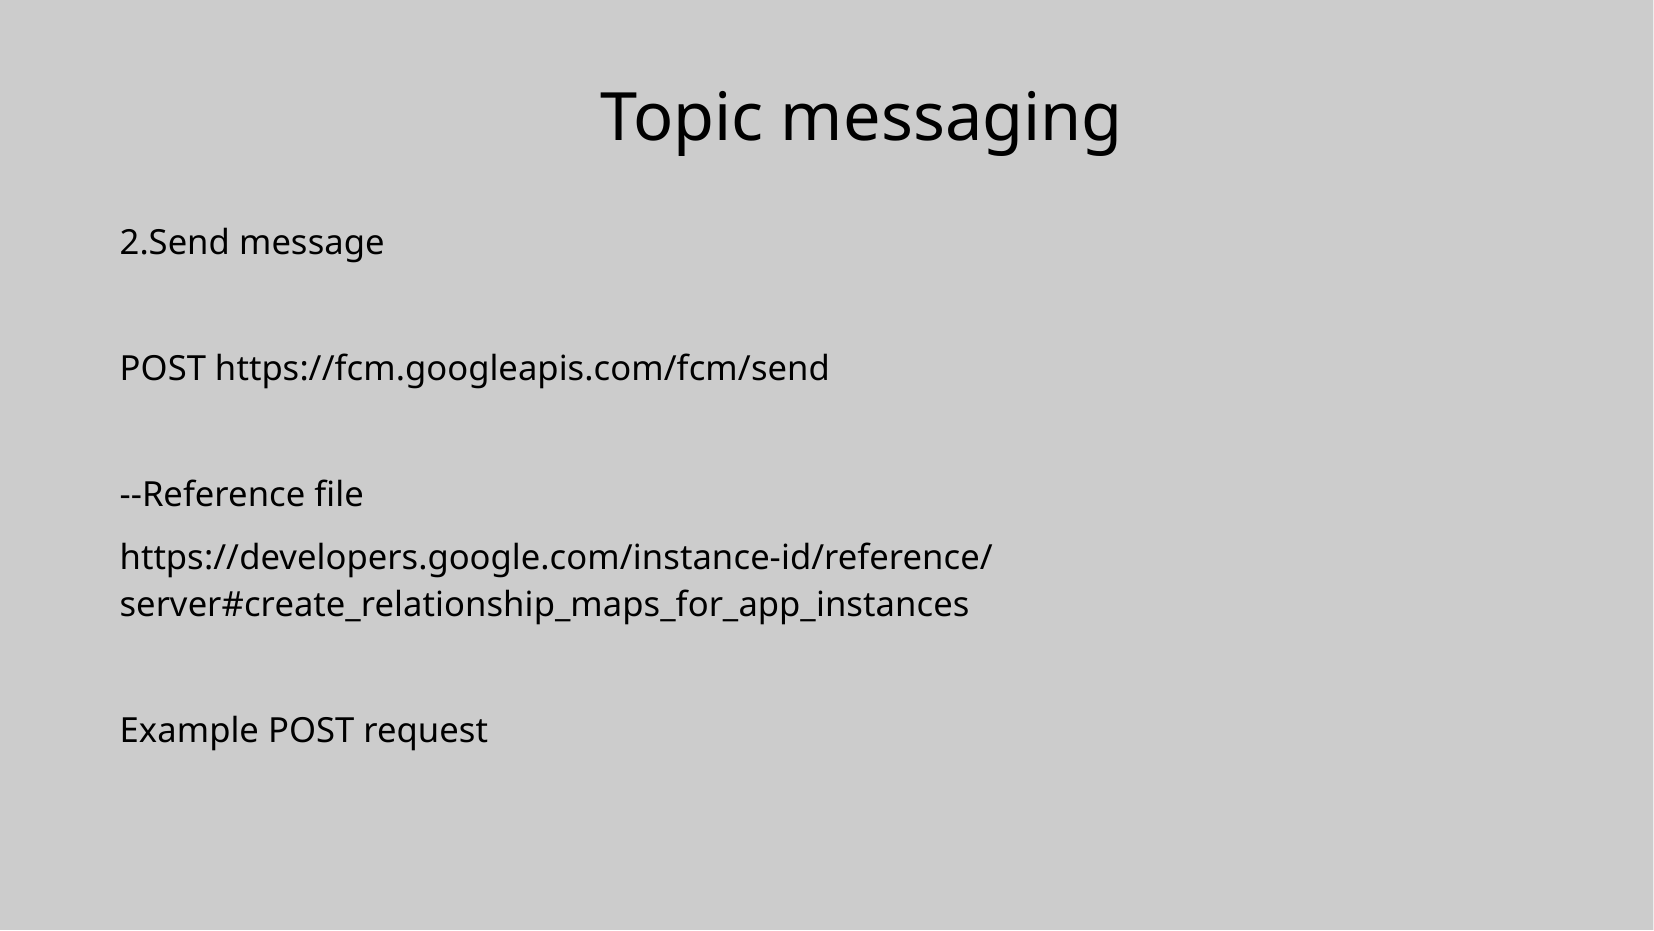

# Topic messaging
2.Send message
POST https://fcm.googleapis.com/fcm/send
--Reference file
https://developers.google.com/instance-id/reference/server#create_relationship_maps_for_app_instances
Example POST request